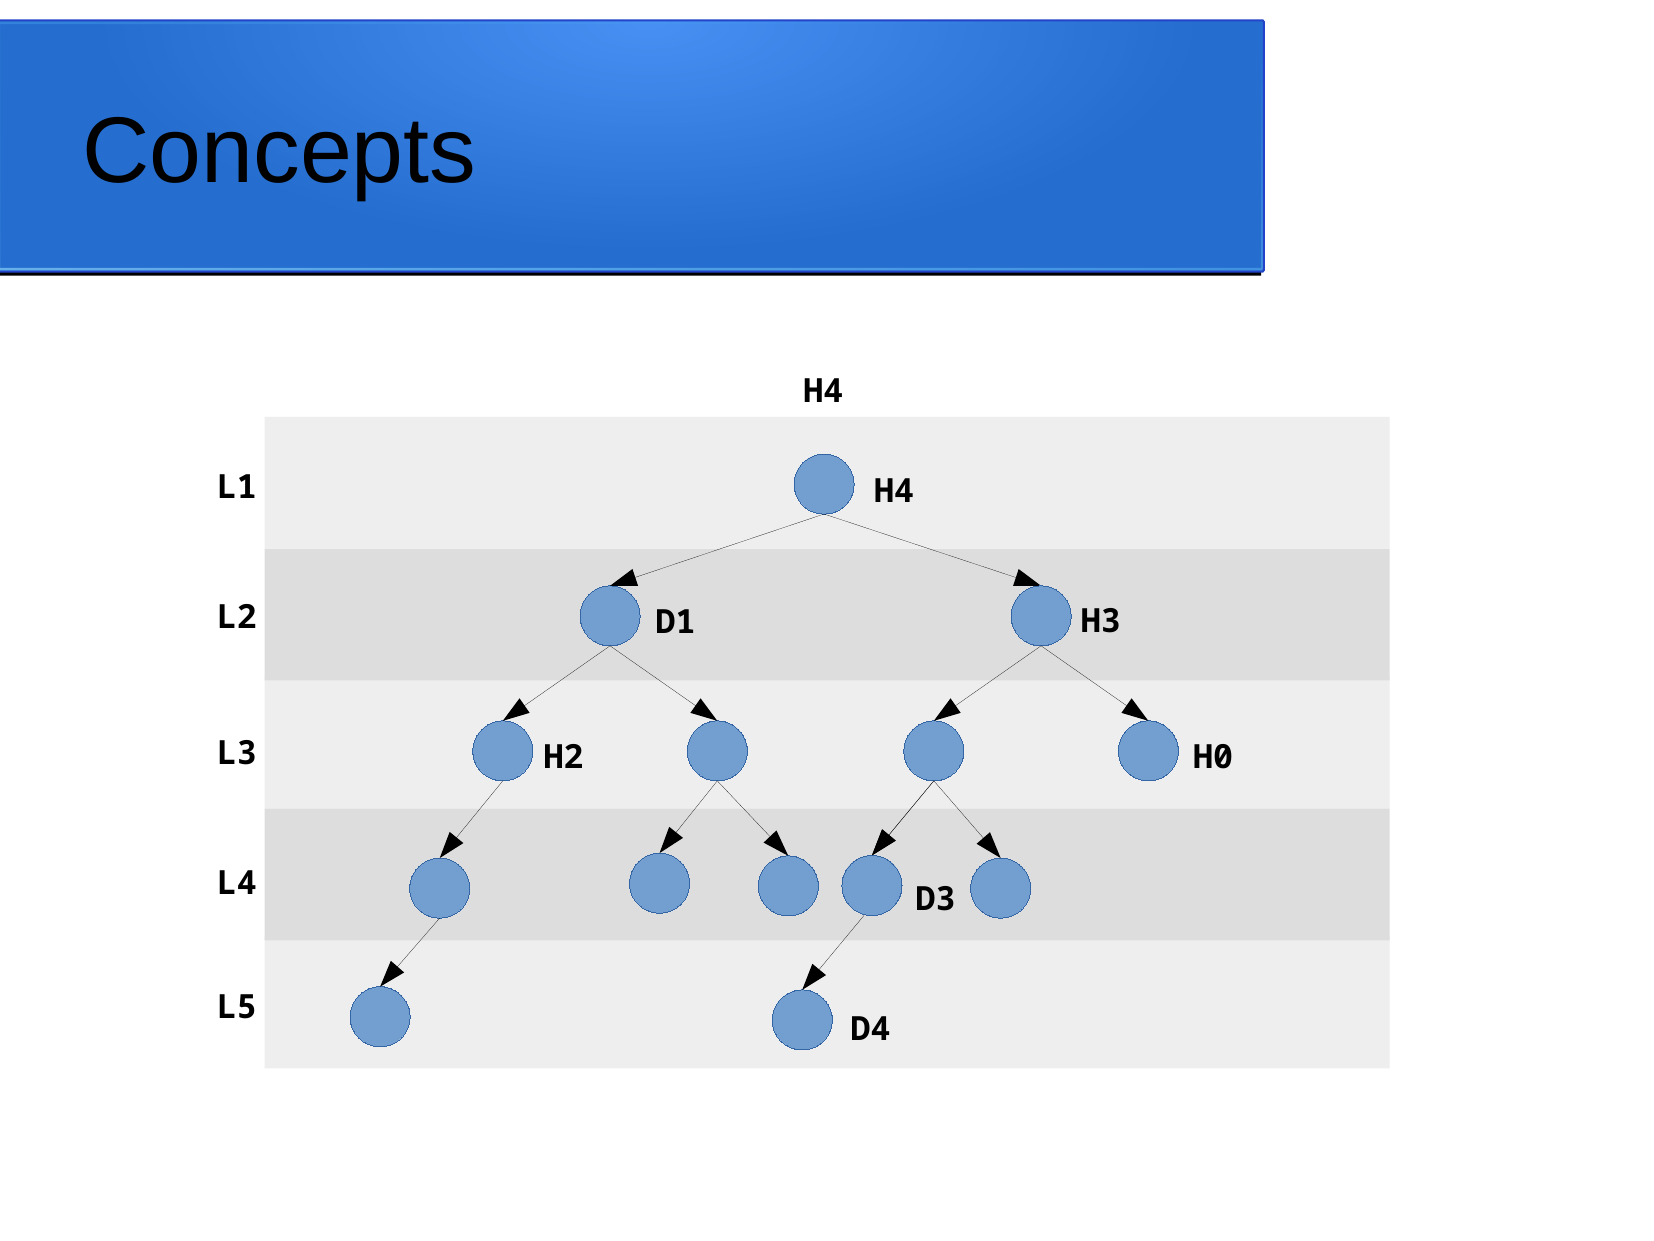

# Concepts
H4
L1
H4
L2
H3
D1
L3
H0
H2
L4
D3
L5
D4